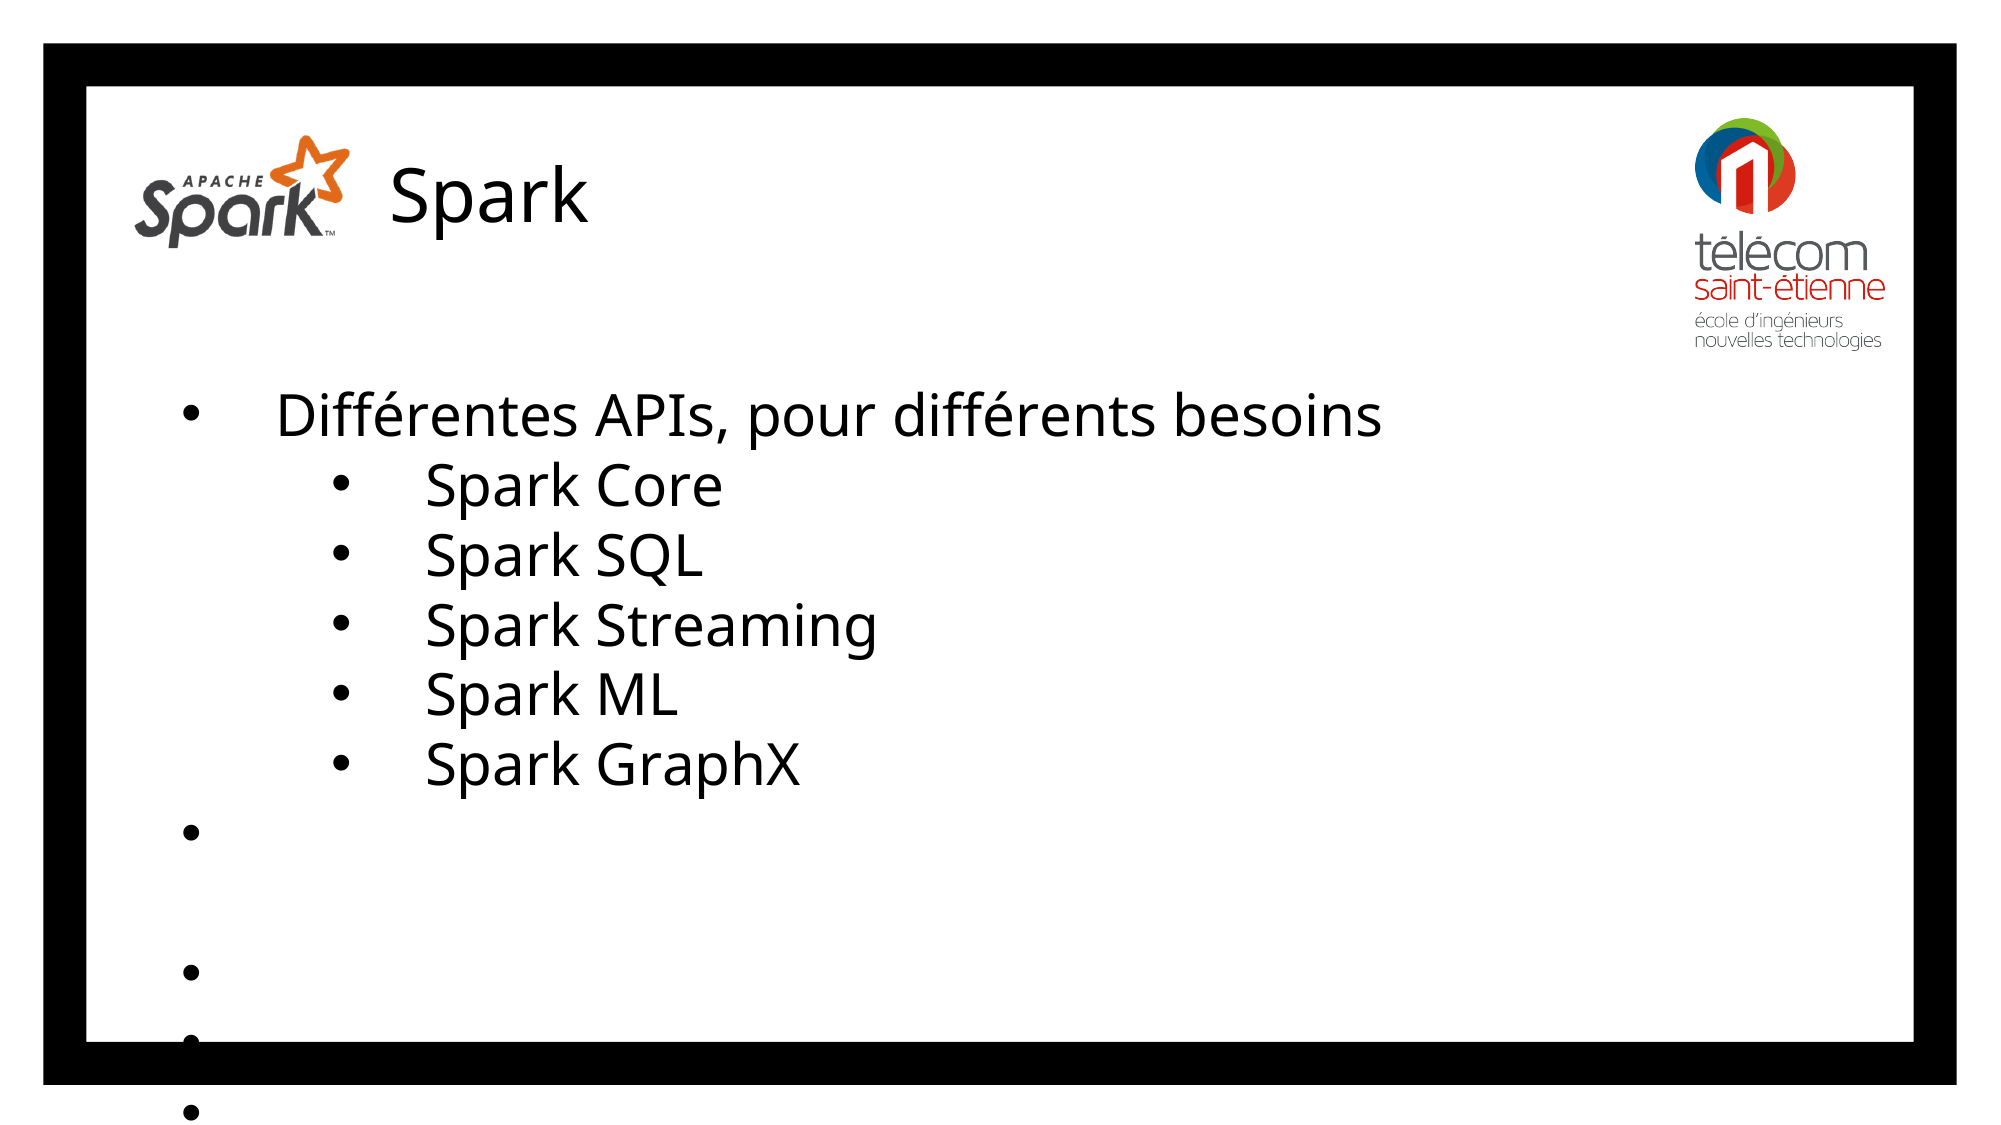

# Spark
Différentes APIs, pour différents besoins
Spark Core
Spark SQL
Spark Streaming
Spark ML
Spark GraphX